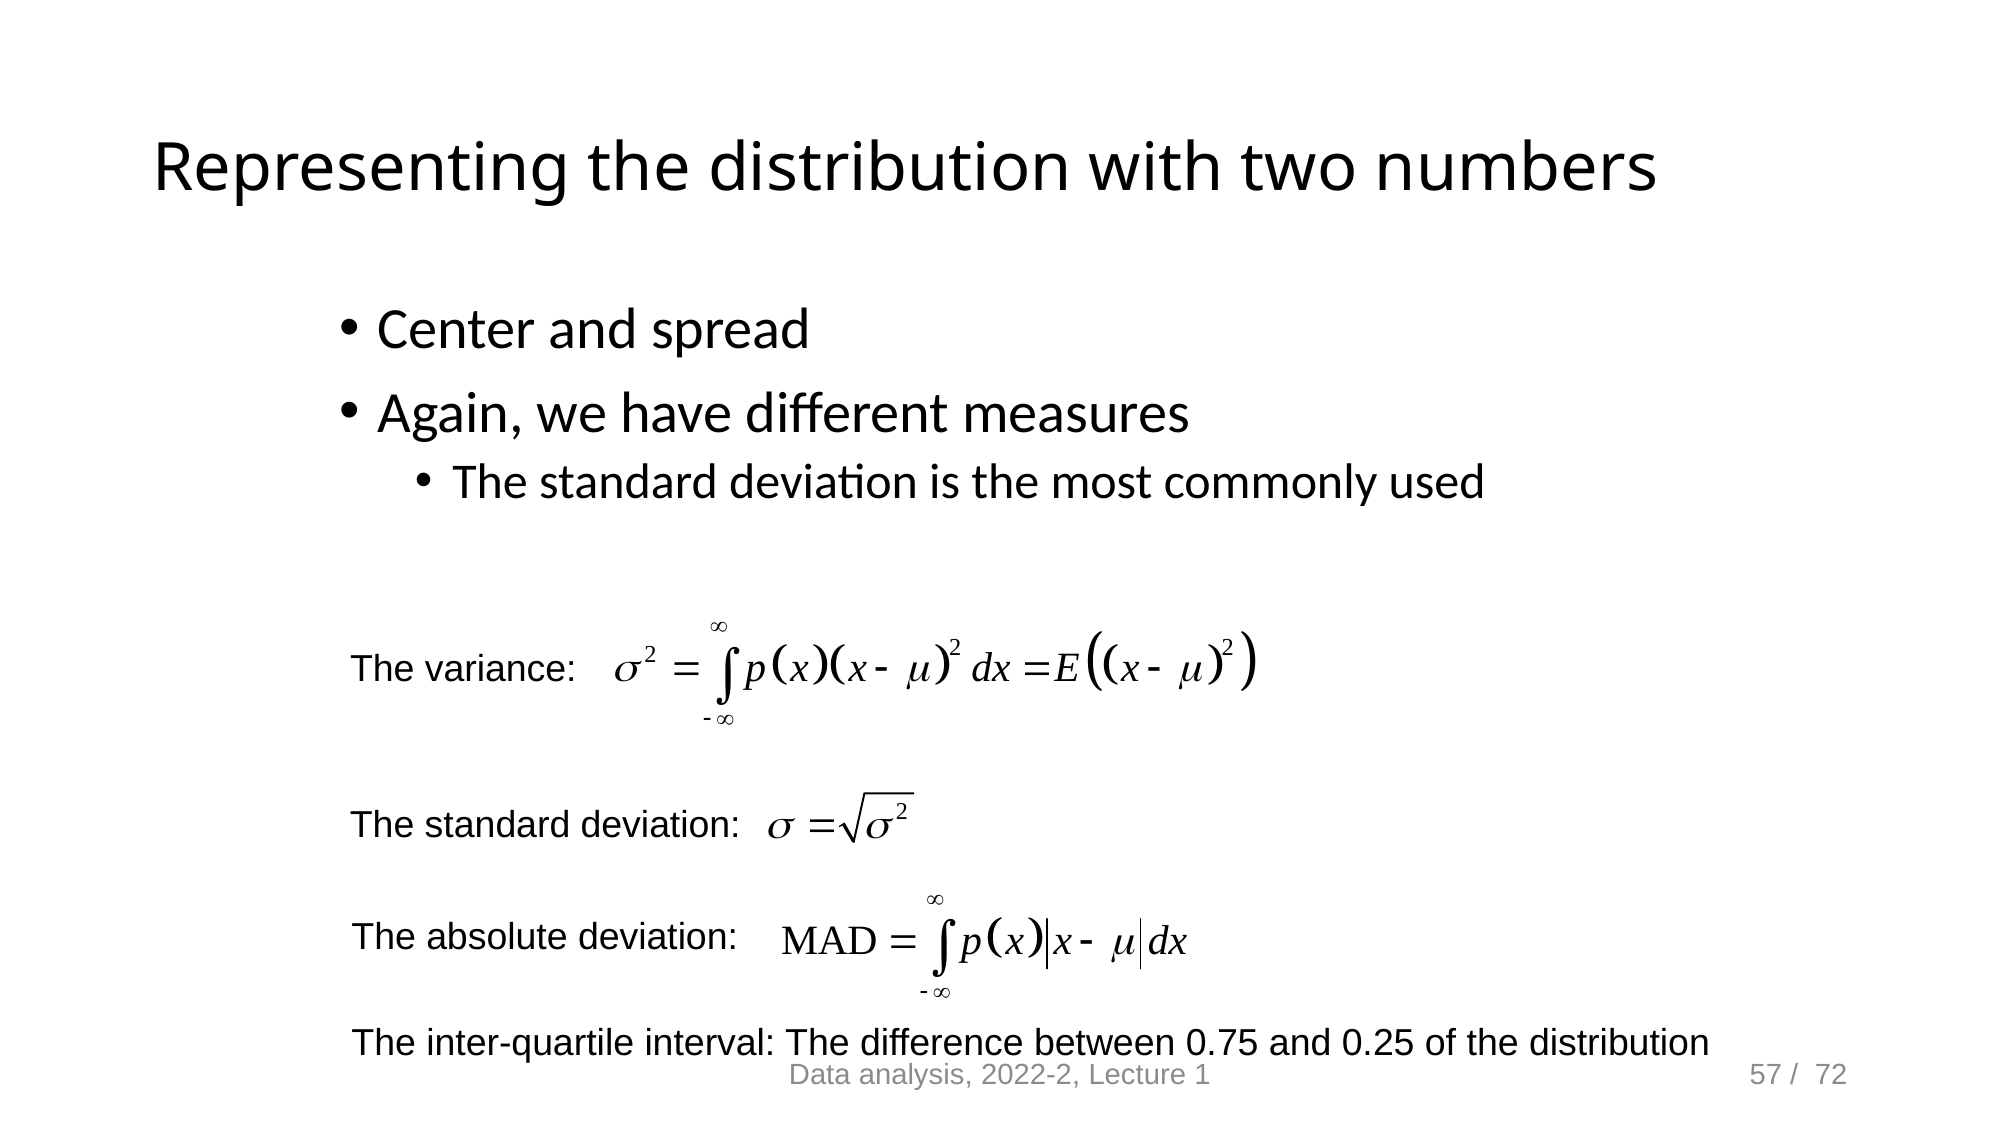

# Representing the distribution with two numbers
Center and spread
Again, we have different measures
The standard deviation is the most commonly used
The variance:
The standard deviation:
The absolute deviation:
The inter-quartile interval: The difference between 0.75 and 0.25 of the distribution
Data analysis, 2022-2, Lecture 1